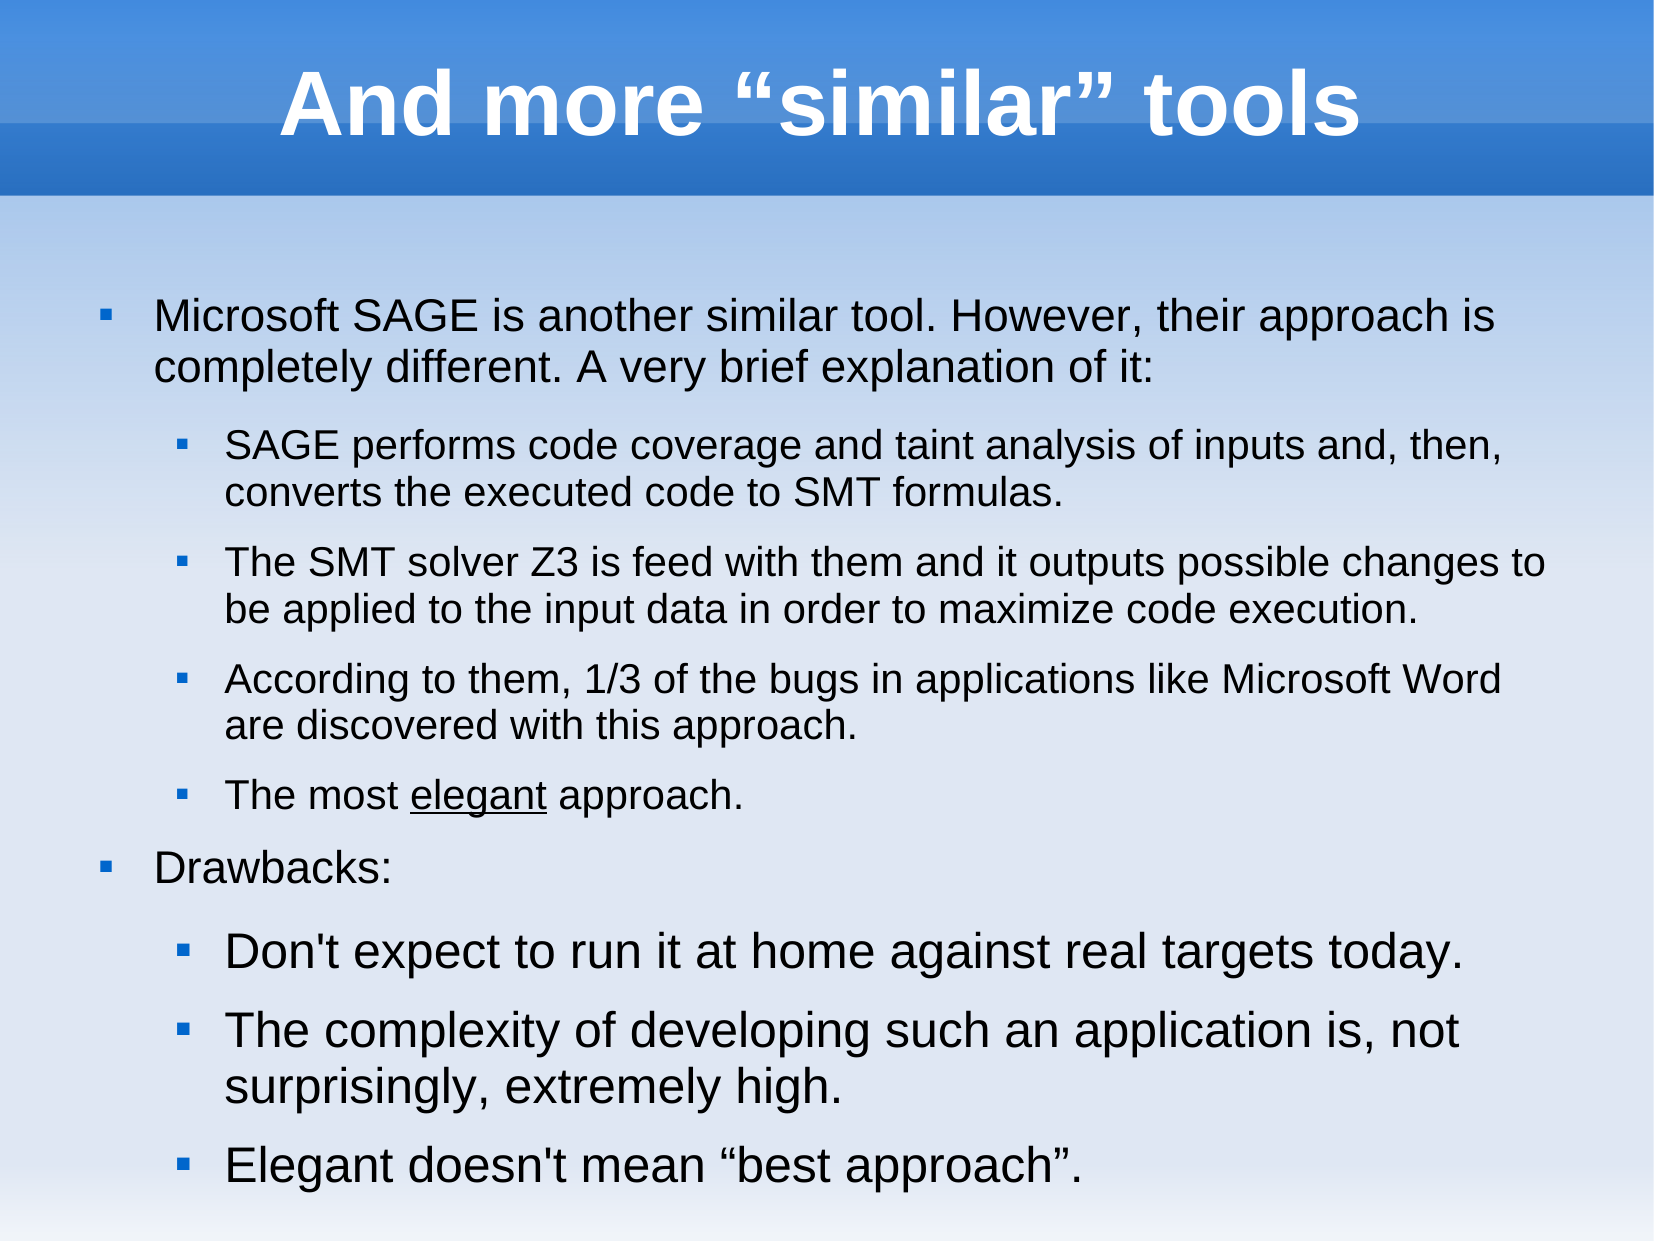

# And more “similar” tools
Microsoft SAGE is another similar tool. However, their approach is completely different. A very brief explanation of it:
SAGE performs code coverage and taint analysis of inputs and, then, converts the executed code to SMT formulas.
The SMT solver Z3 is feed with them and it outputs possible changes to be applied to the input data in order to maximize code execution.
According to them, 1/3 of the bugs in applications like Microsoft Word are discovered with this approach.
The most elegant approach.
Drawbacks:
Don't expect to run it at home against real targets today.
The complexity of developing such an application is, not surprisingly, extremely high.
Elegant doesn't mean “best approach”.